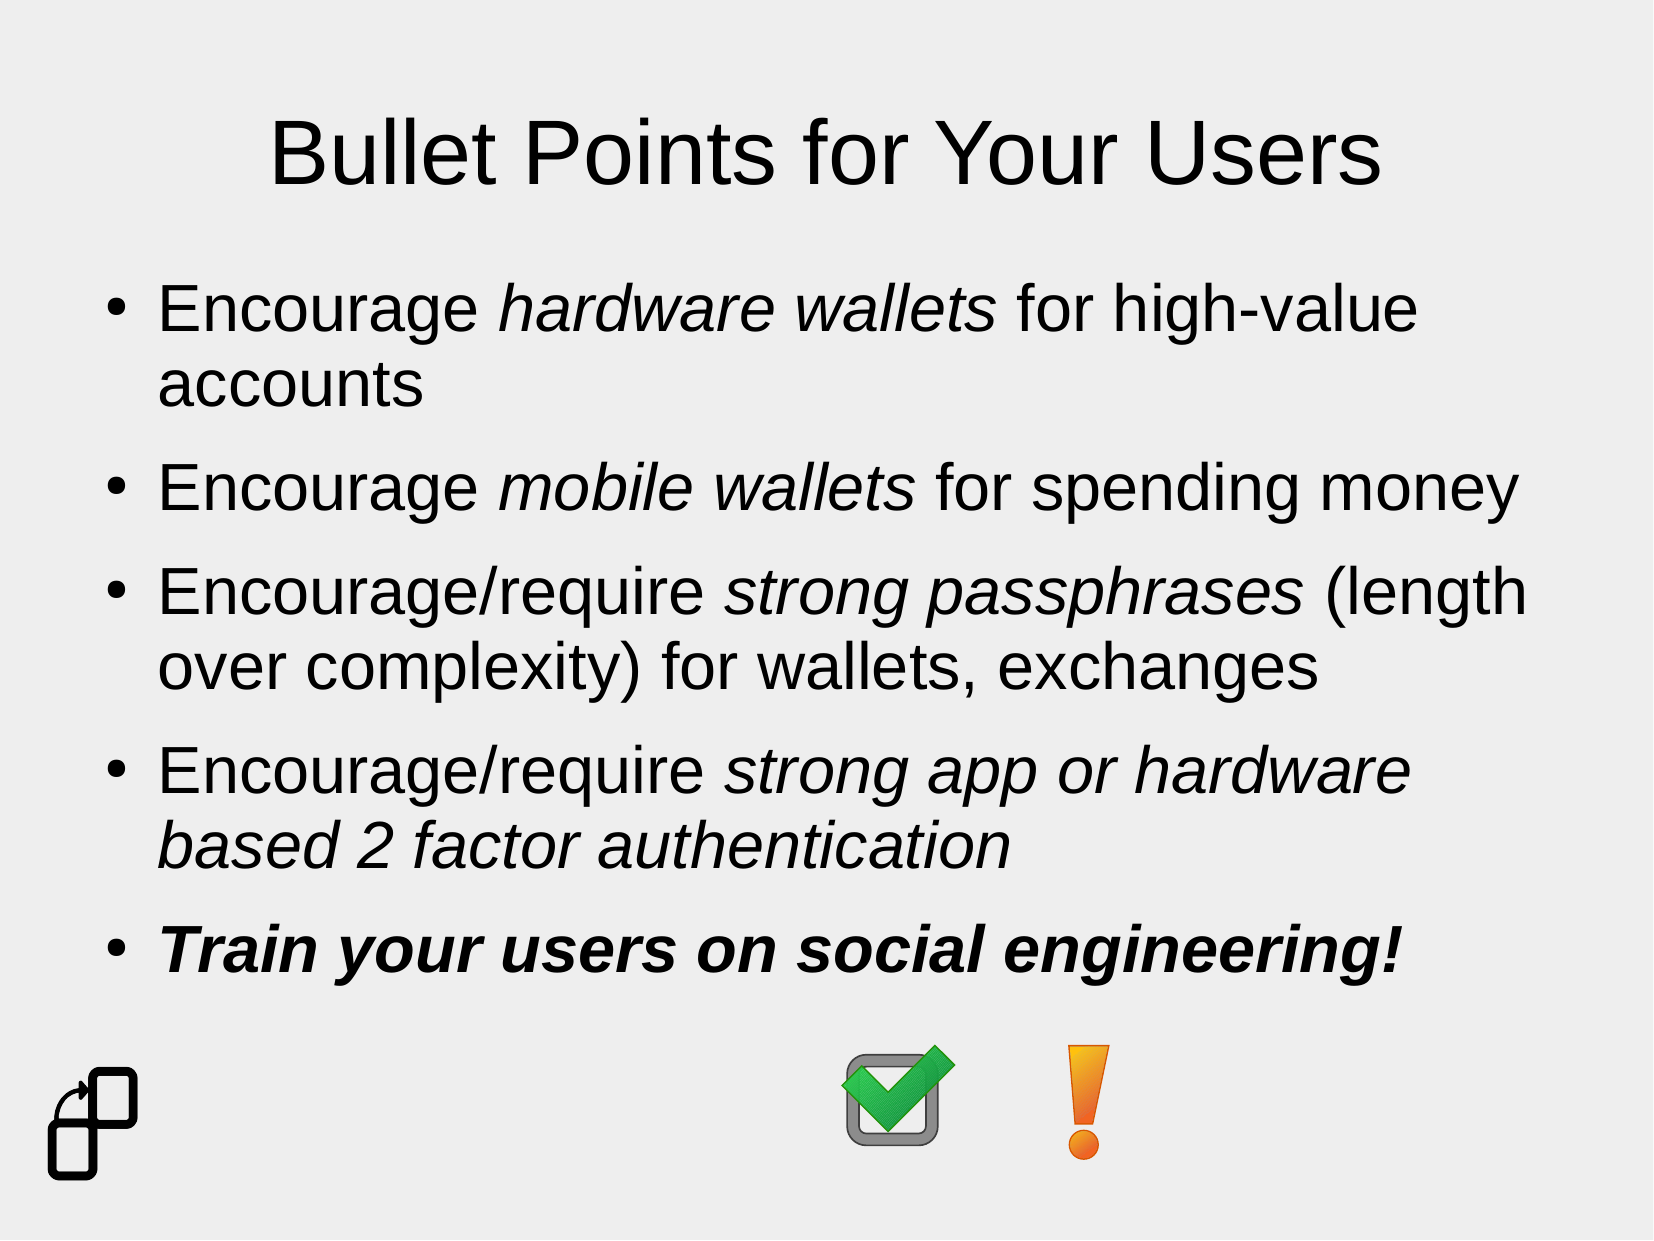

# Bullet Points for Your Users
Encourage hardware wallets for high-value accounts
Encourage mobile wallets for spending money
Encourage/require strong passphrases (length over complexity) for wallets, exchanges
Encourage/require strong app or hardware based 2 factor authentication
Train your users on social engineering!